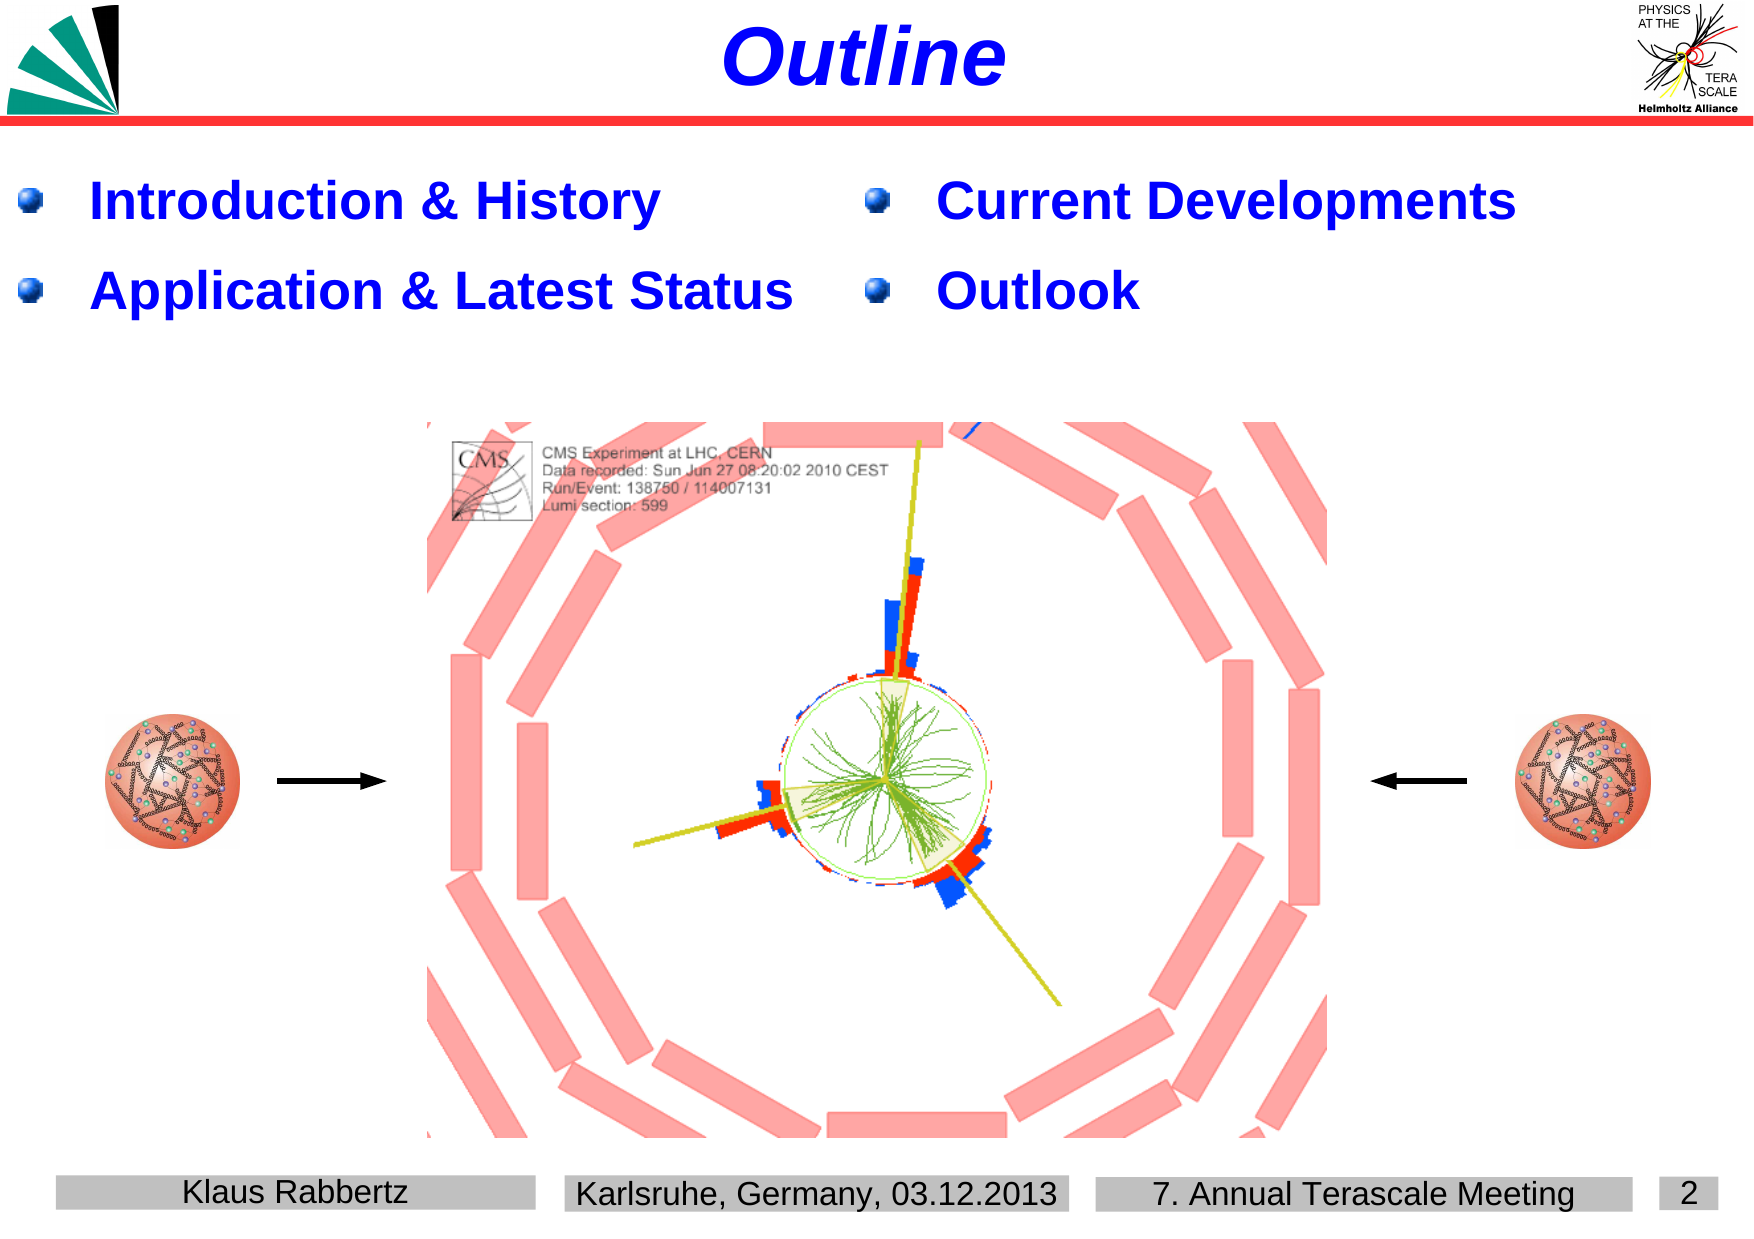

Outline
# Introduction & History
Application & Latest Status
Current Developments
Outlook